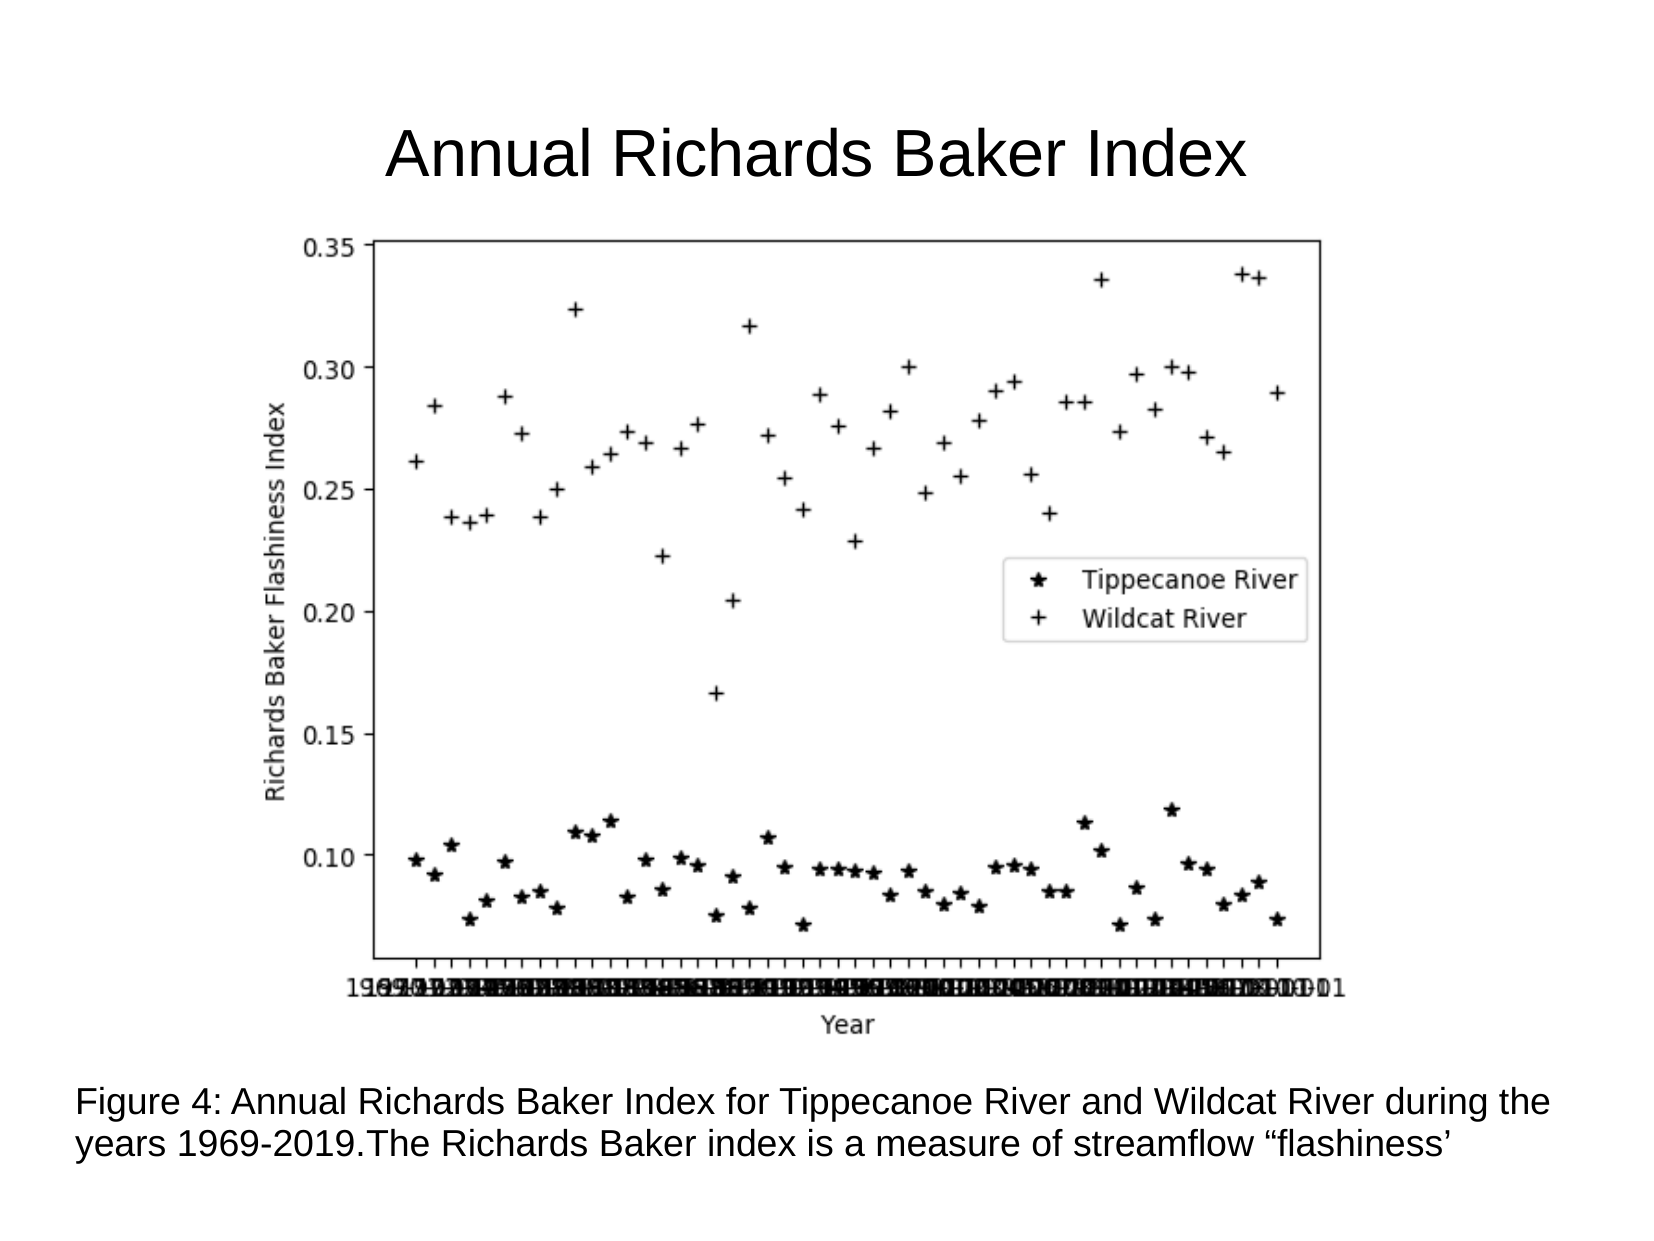

# Annual Richards Baker Index
Figure 4: Annual Richards Baker Index for Tippecanoe River and Wildcat River during the years 1969-2019.The Richards Baker index is a measure of streamflow “flashiness’